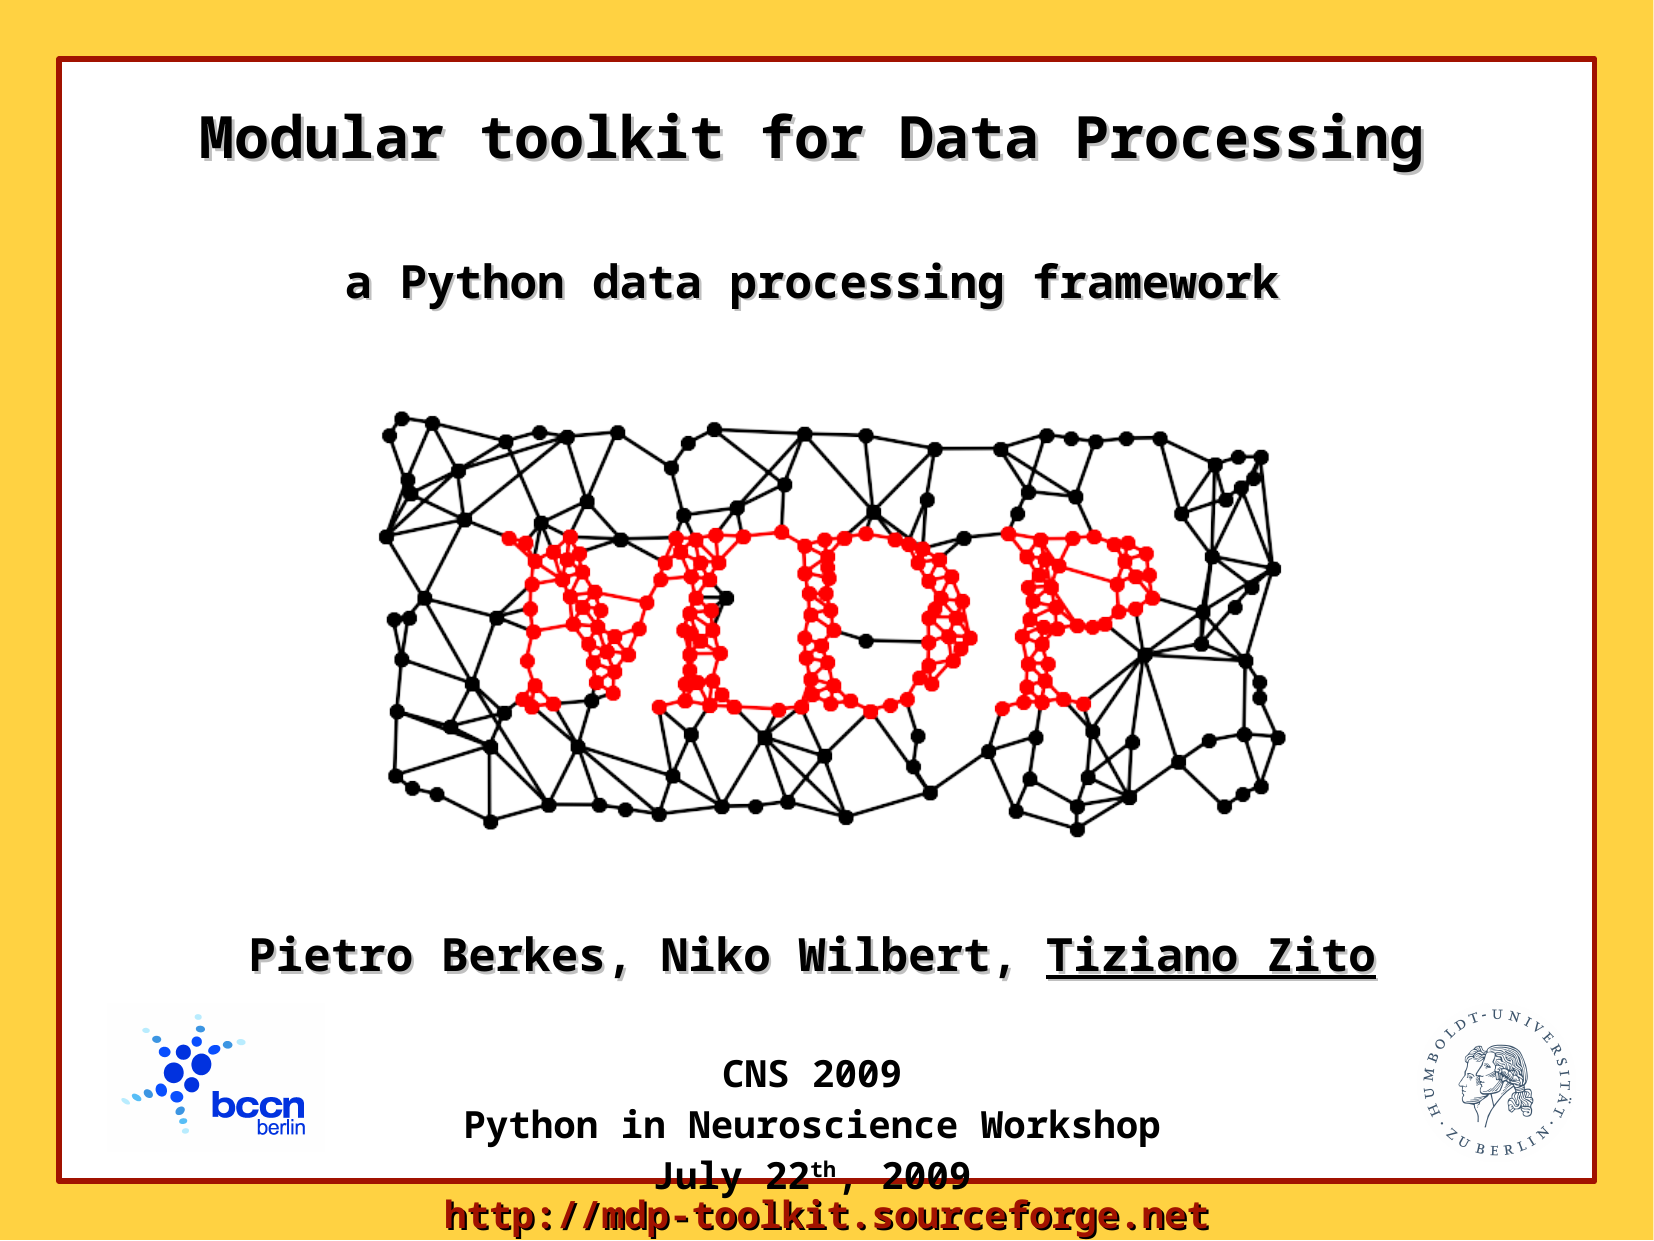

Modular toolkit for Data Processing
a Python data processing framework
Pietro Berkes, Niko Wilbert, Tiziano Zito
CNS 2009
Python in Neuroscience Workshop
July 22th, 2009